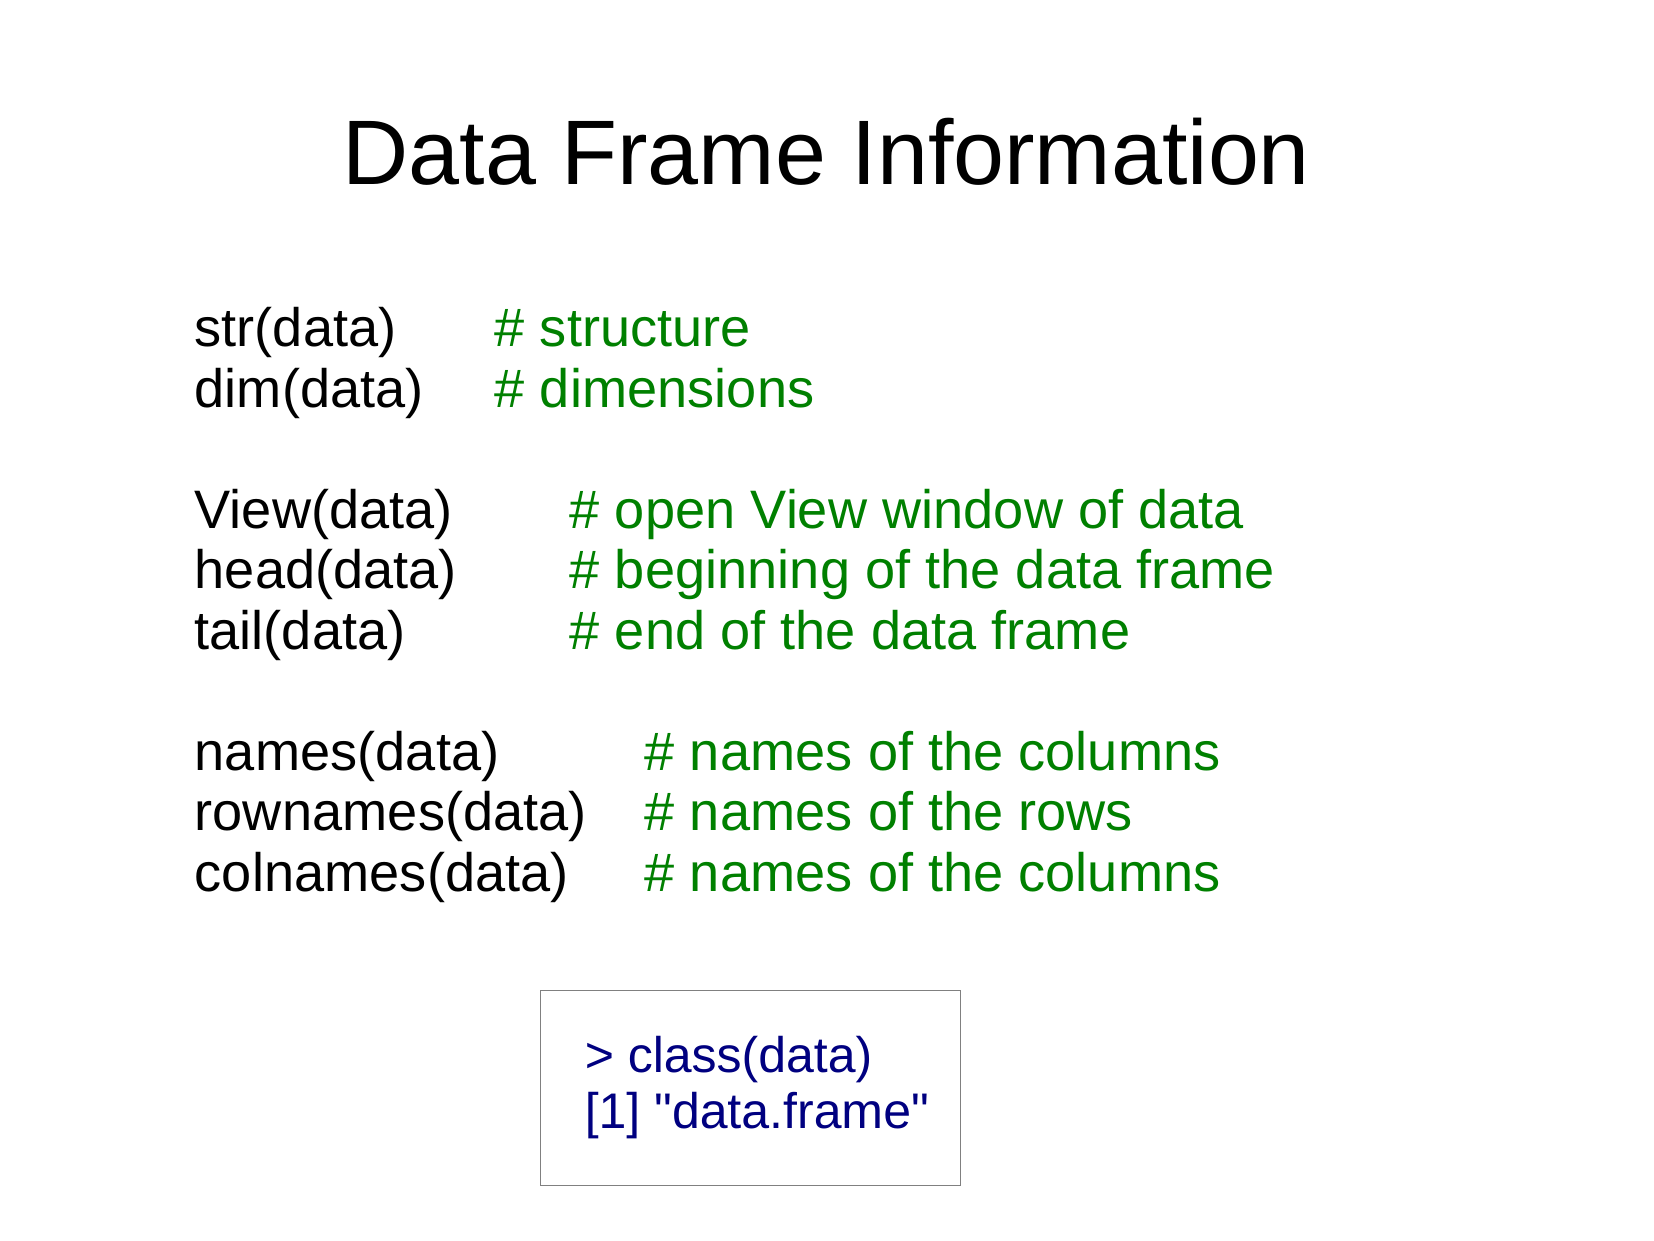

# Data Frame Information
str(data) 	# structure
dim(data) 	# dimensions
View(data) 		# open View window of data
head(data) 		# beginning of the data frame
tail(data) 		# end of the data frame
names(data) 	# names of the columns
rownames(data) 	# names of the rows
colnames(data) 	# names of the columns
> class(data)
[1] "data.frame"